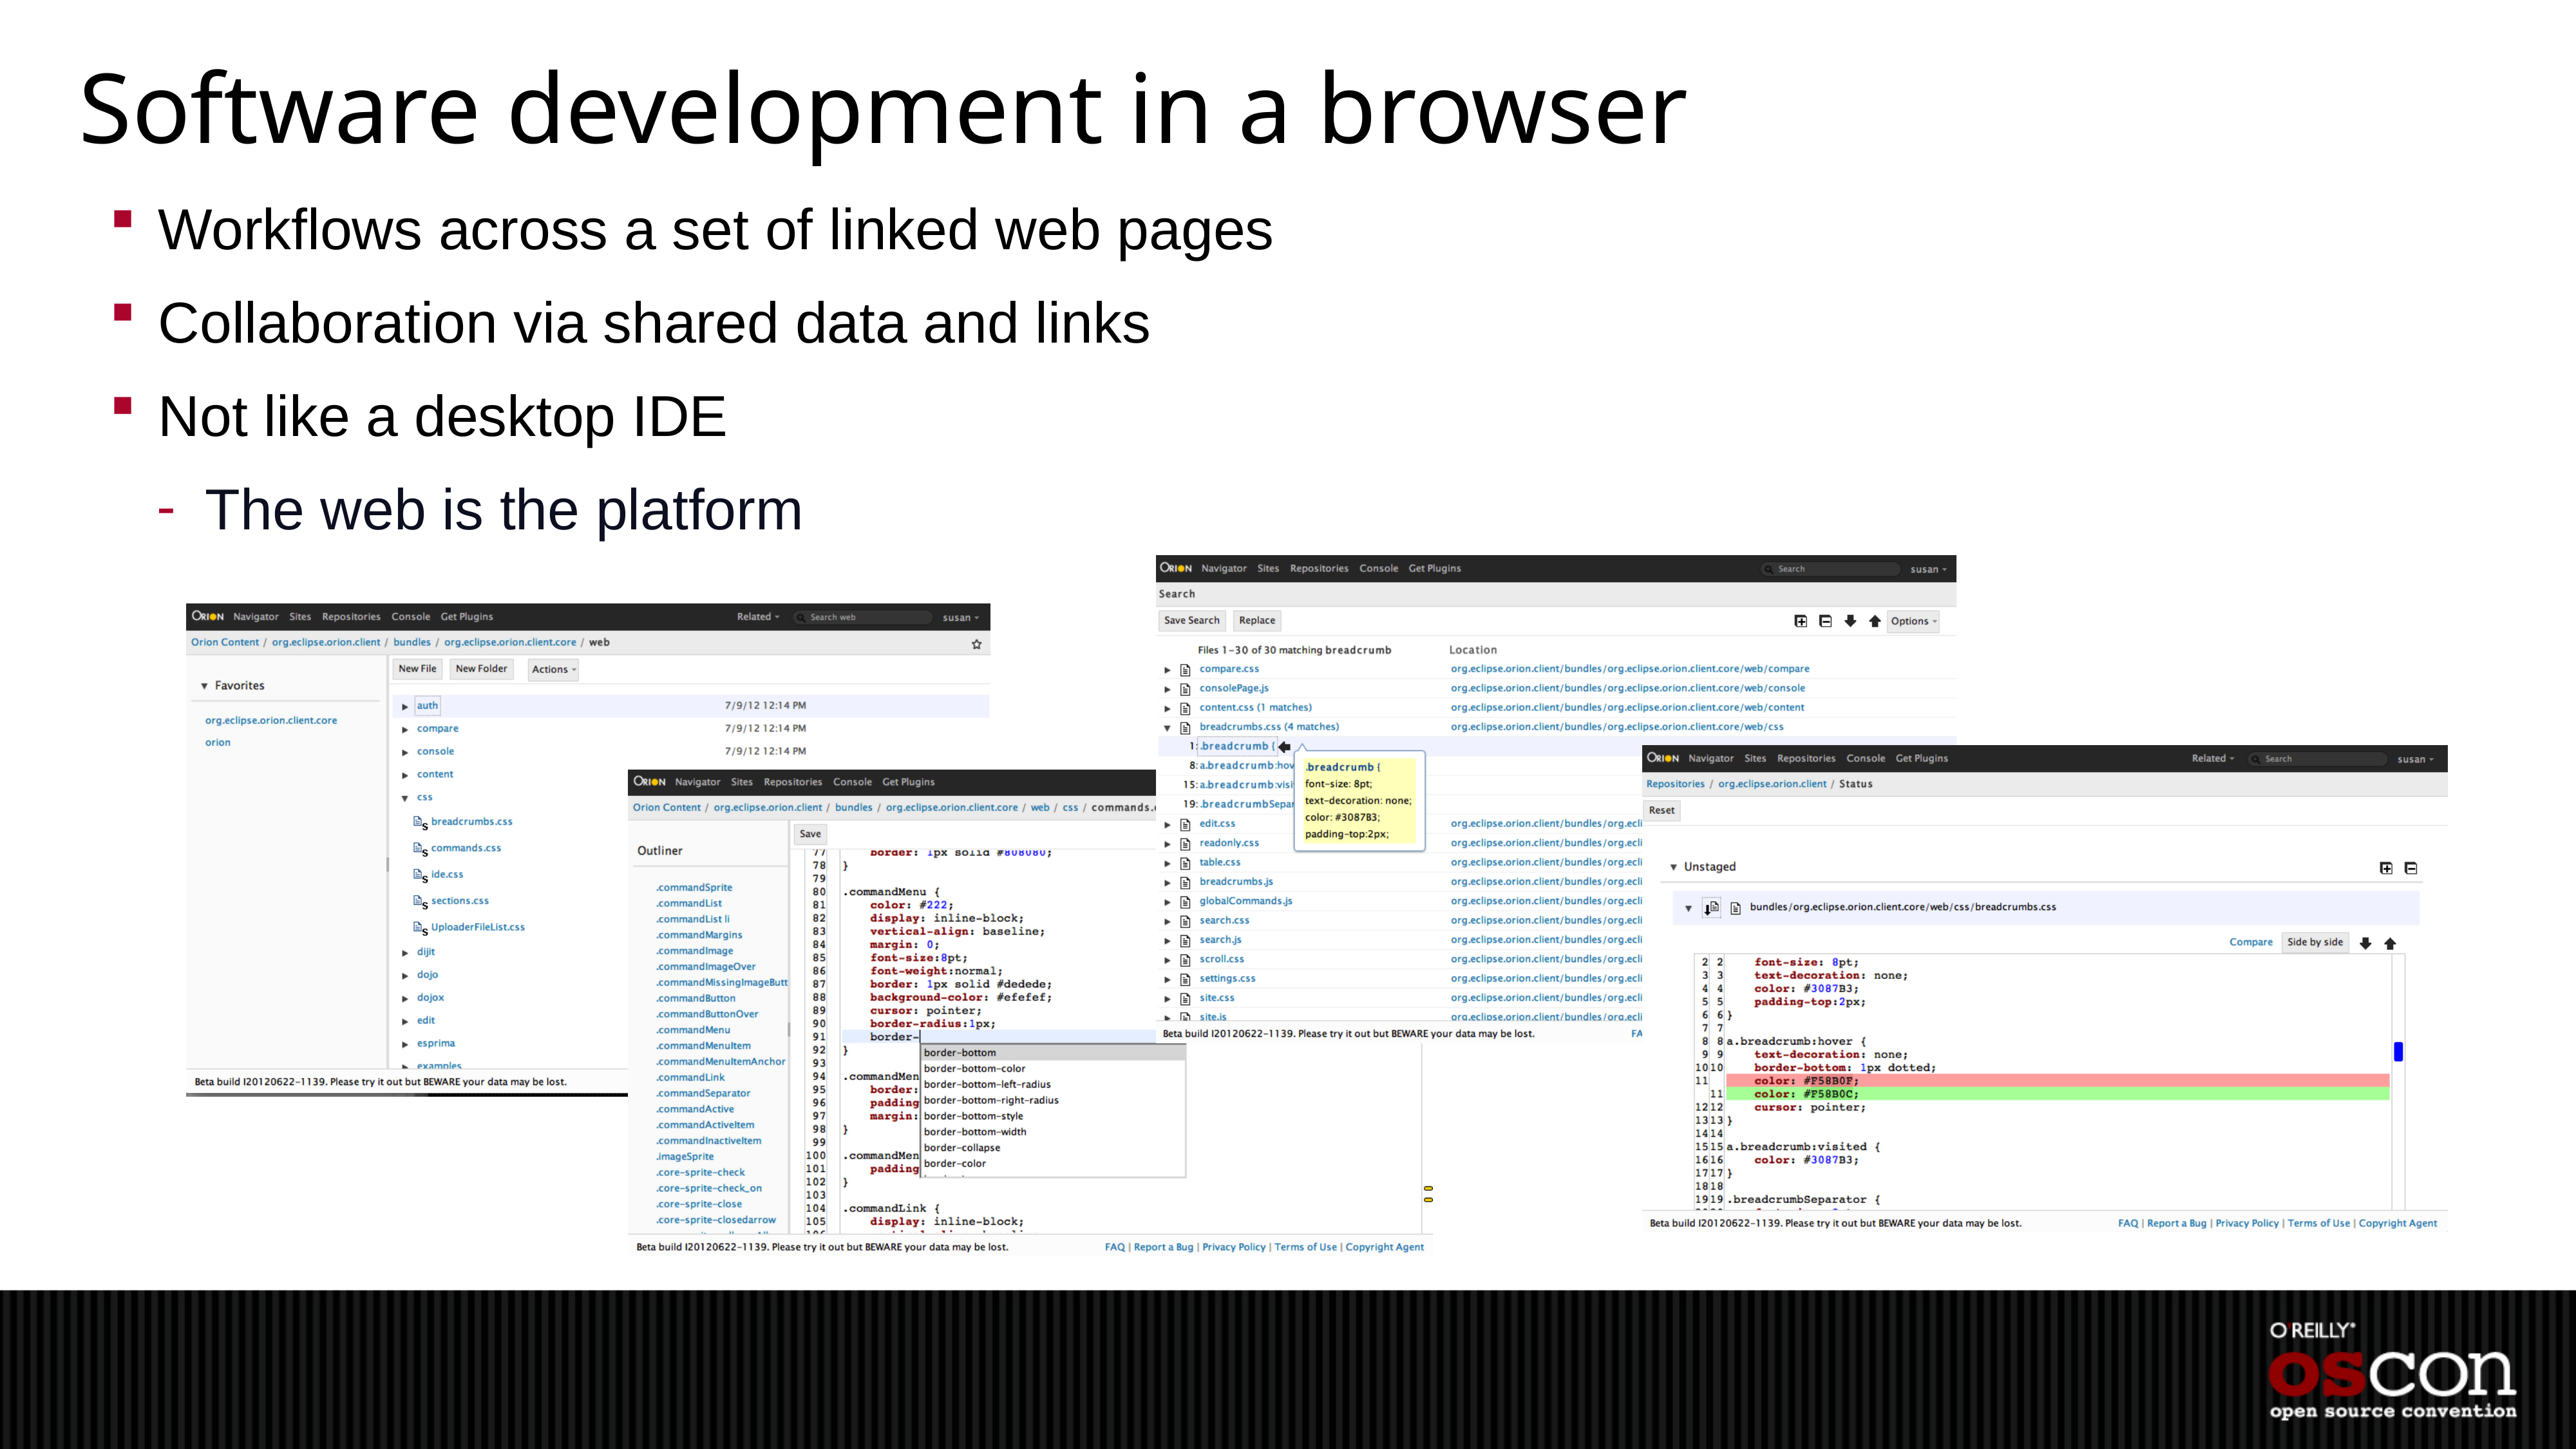

# Software development in a browser
Workflows across a set of linked web pages
Collaboration via shared data and links
Not like a desktop IDE
The web is the platform